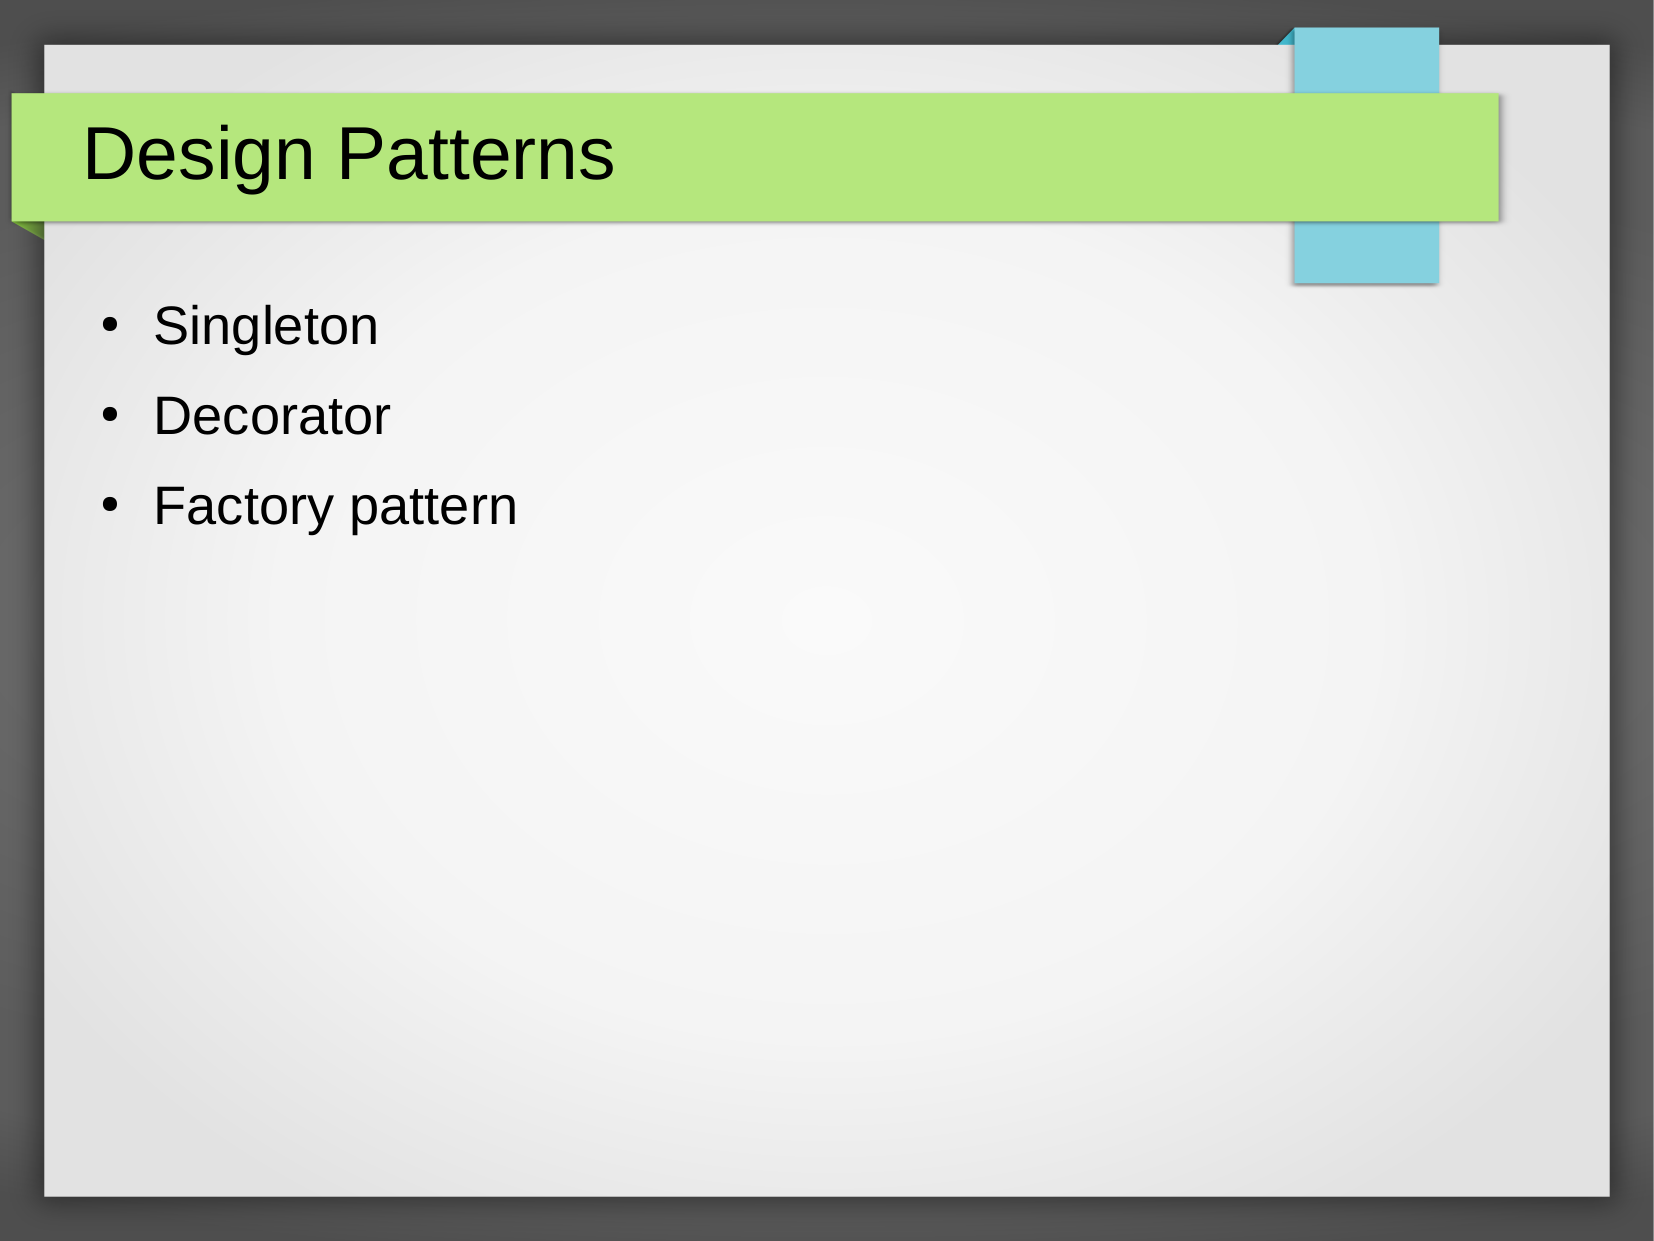

# Design Patterns
Singleton
Decorator
Factory pattern